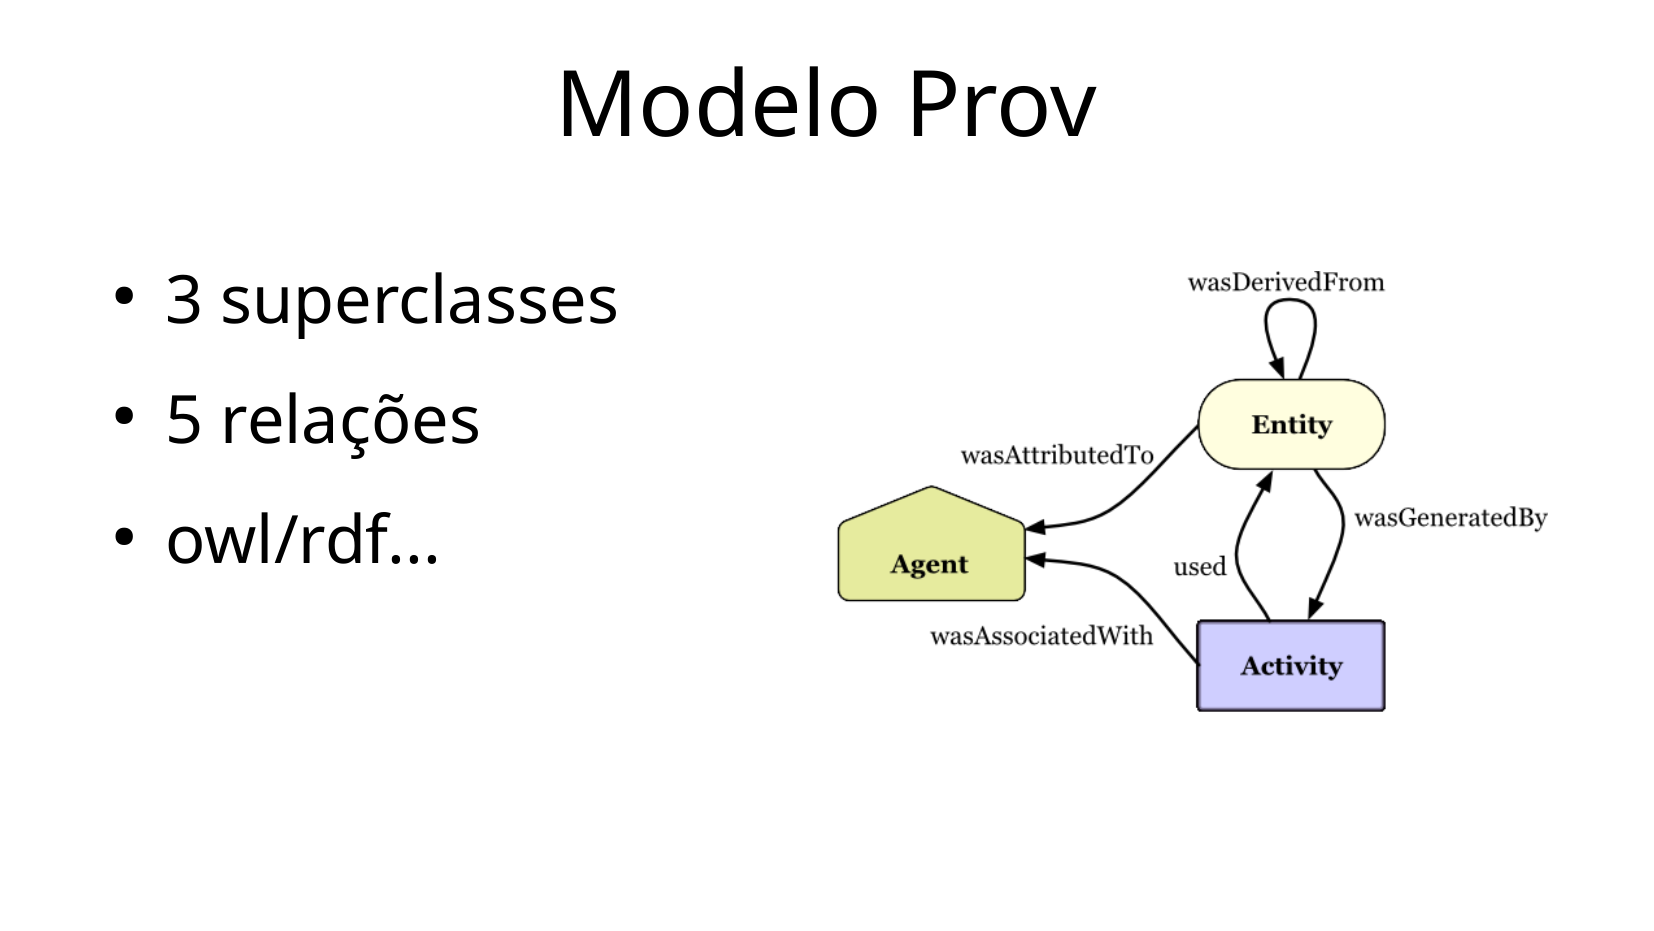

# Modelo Prov
3 superclasses
5 relações
owl/rdf...